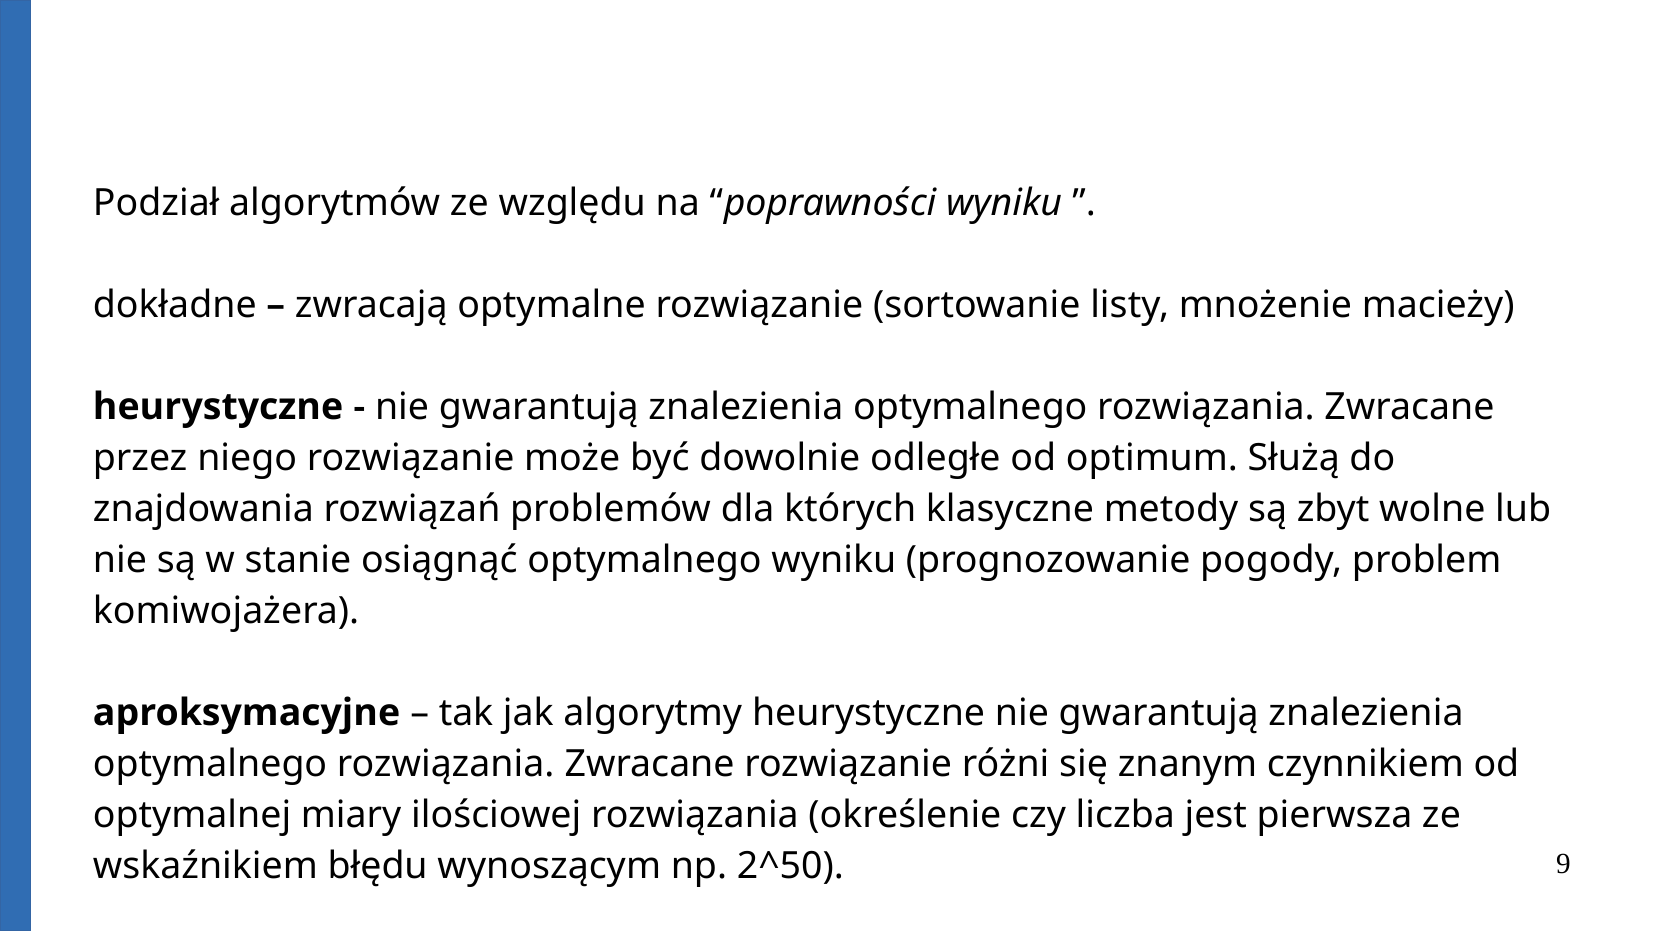

Podział algorytmów ze względu na “poprawności wyniku ”.
dokładne – zwracają optymalne rozwiązanie (sortowanie listy, mnożenie macieży)
heurystyczne - nie gwarantują znalezienia optymalnego rozwiązania. Zwracane przez niego rozwiązanie może być dowolnie odległe od optimum. Służą do znajdowania rozwiązań problemów dla których klasyczne metody są zbyt wolne lub nie są w stanie osiągnąć optymalnego wyniku (prognozowanie pogody, problem komiwojażera).
aproksymacyjne – tak jak algorytmy heurystyczne nie gwarantują znalezienia optymalnego rozwiązania. Zwracane rozwiązanie różni się znanym czynnikiem od optymalnej miary ilościowej rozwiązania (określenie czy liczba jest pierwsza ze wskaźnikiem błędu wynoszącym np. 2^50).
9